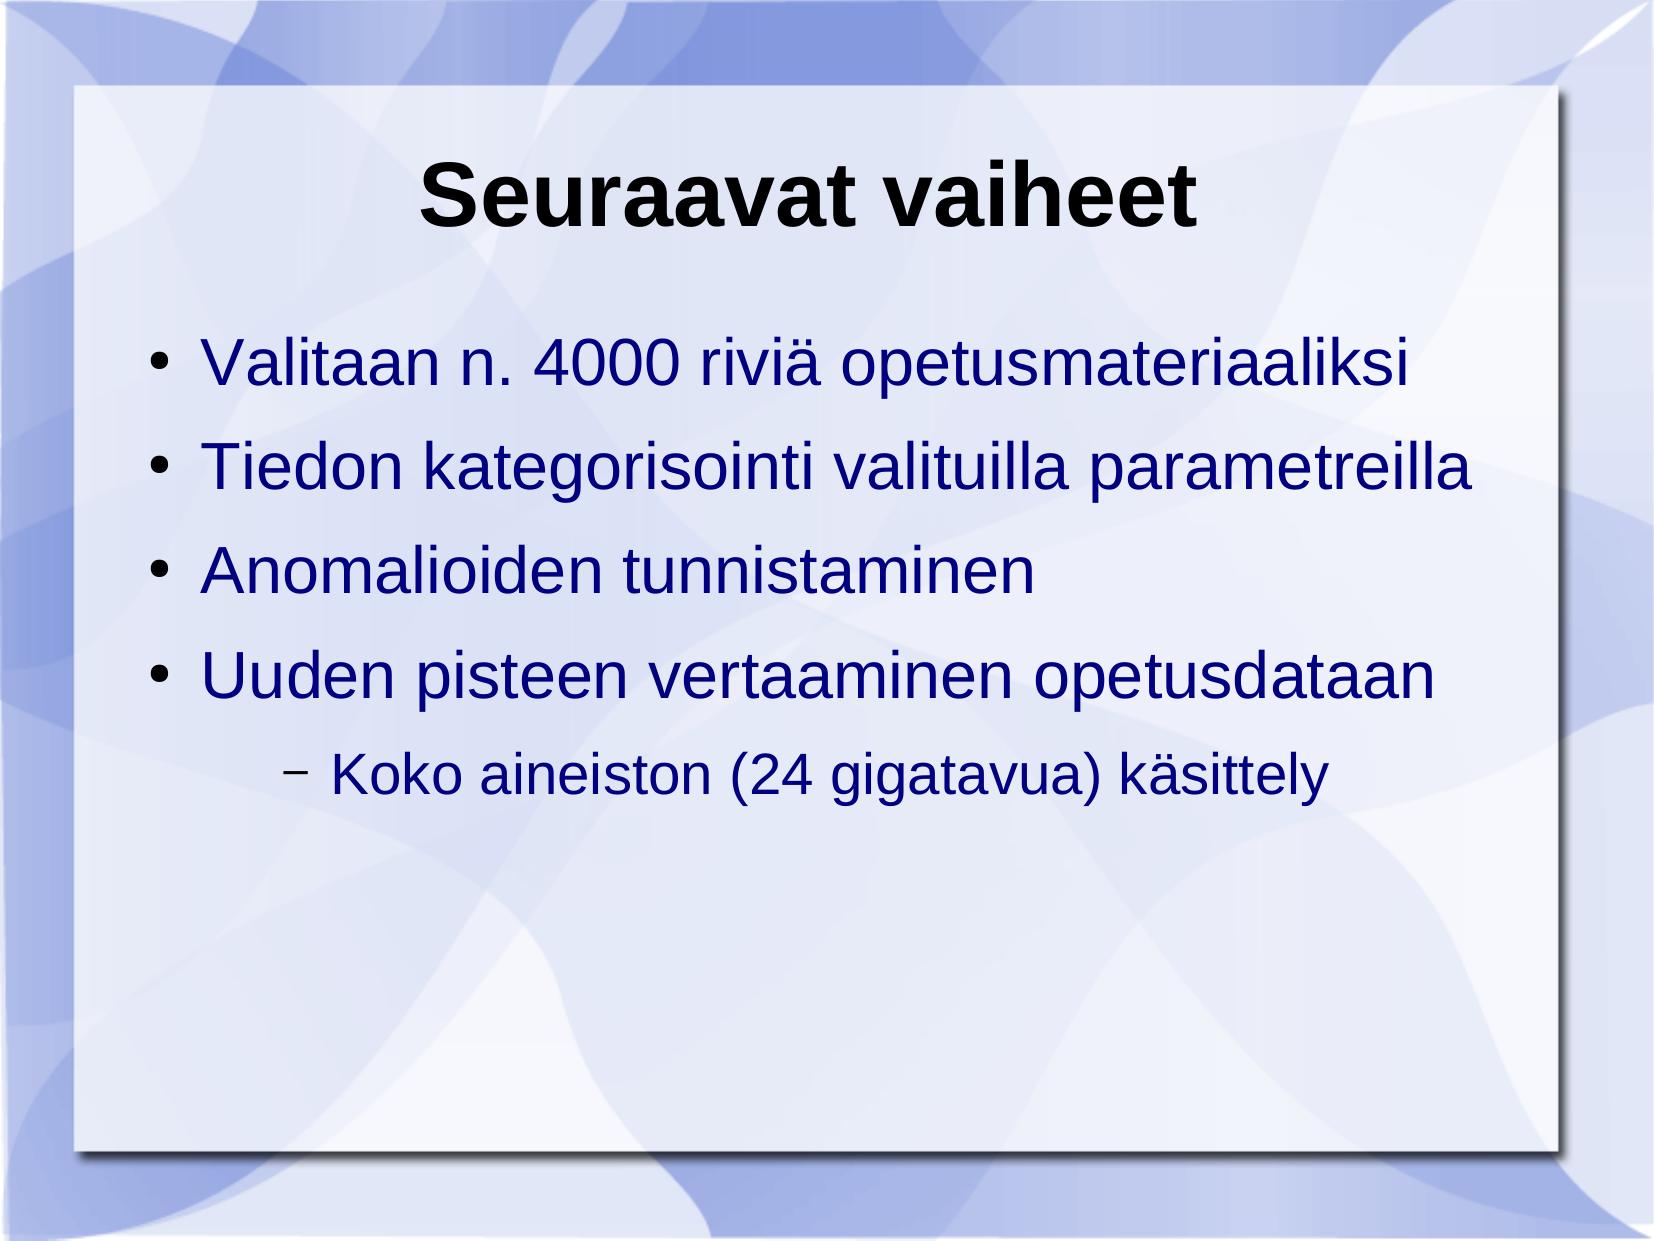

# Seuraavat vaiheet
Valitaan n. 4000 riviä opetusmateriaaliksi
Tiedon kategorisointi valituilla parametreilla
Anomalioiden tunnistaminen
Uuden pisteen vertaaminen opetusdataan
Koko aineiston (24 gigatavua) käsittely